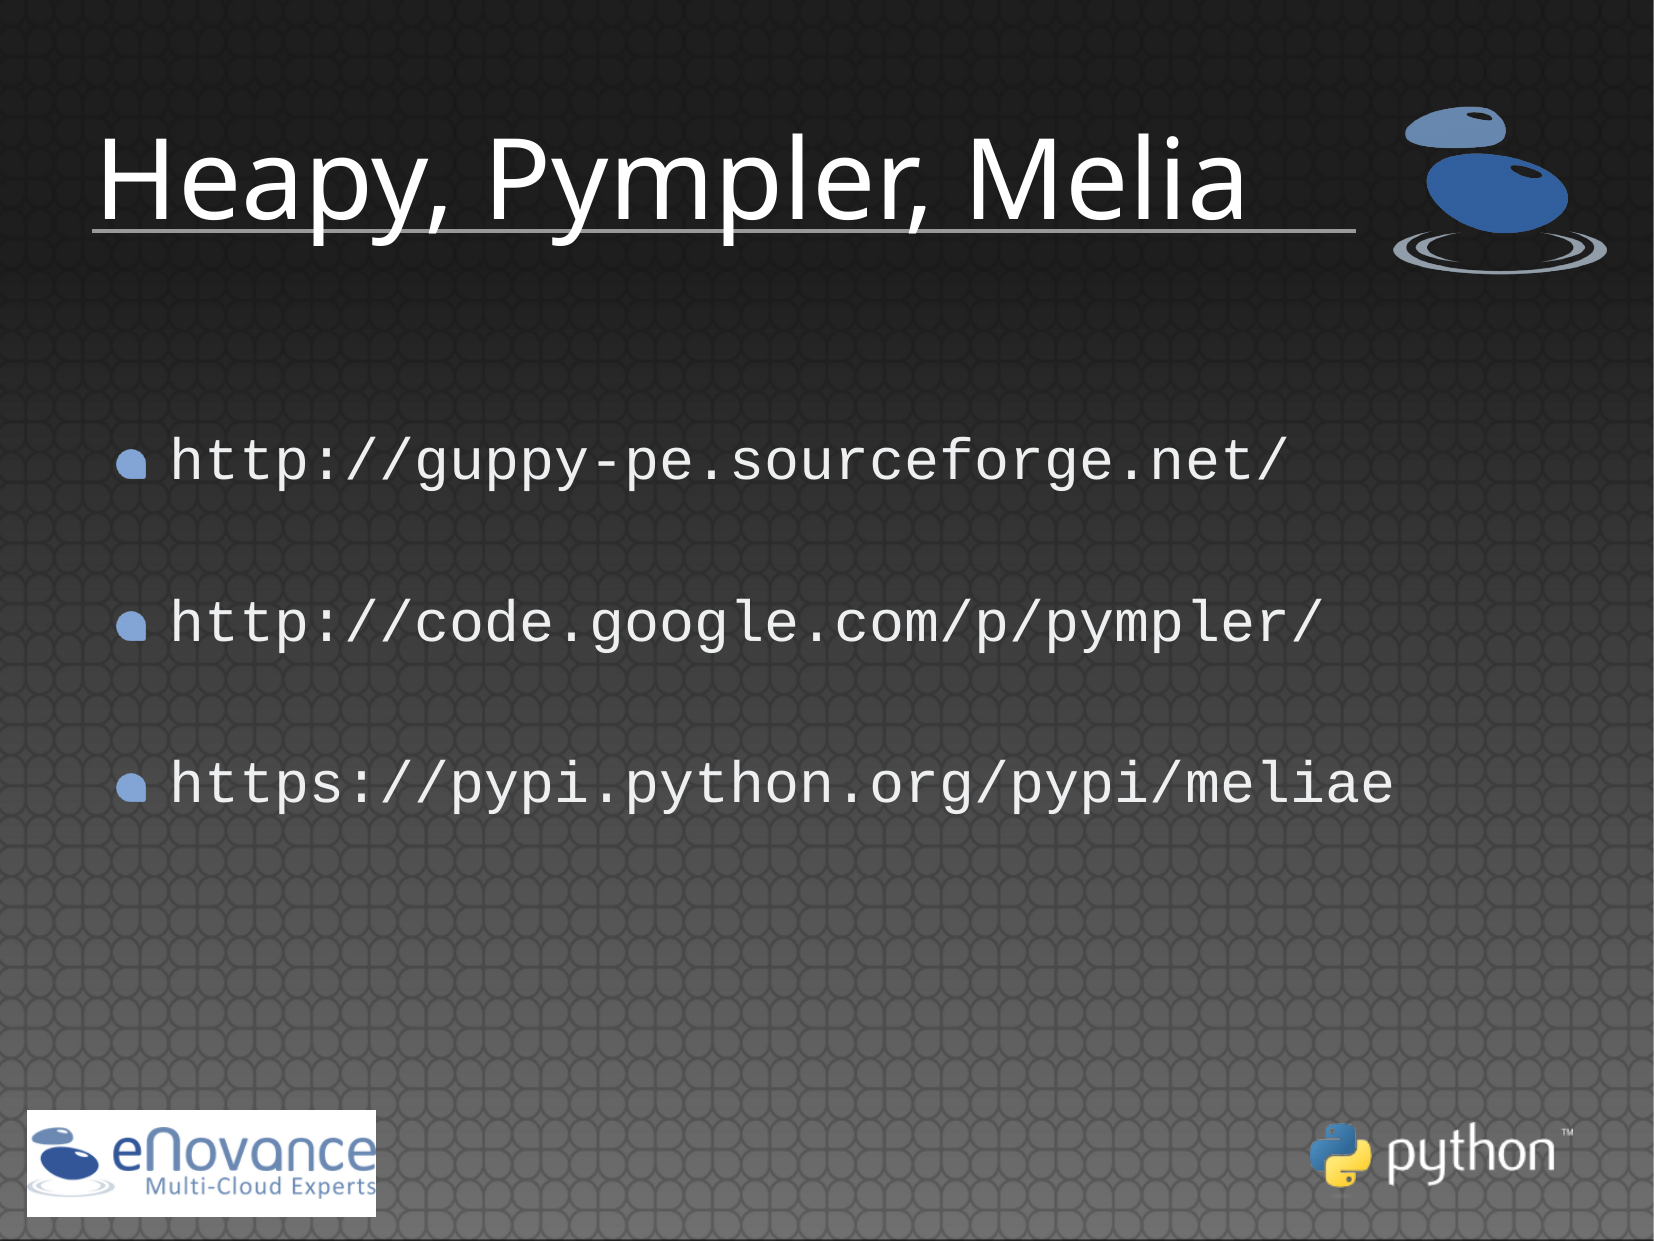

Heapy, Pympler, Melia
# http://guppy-pe.sourceforge.net/
http://code.google.com/p/pympler/
https://pypi.python.org/pypi/meliae